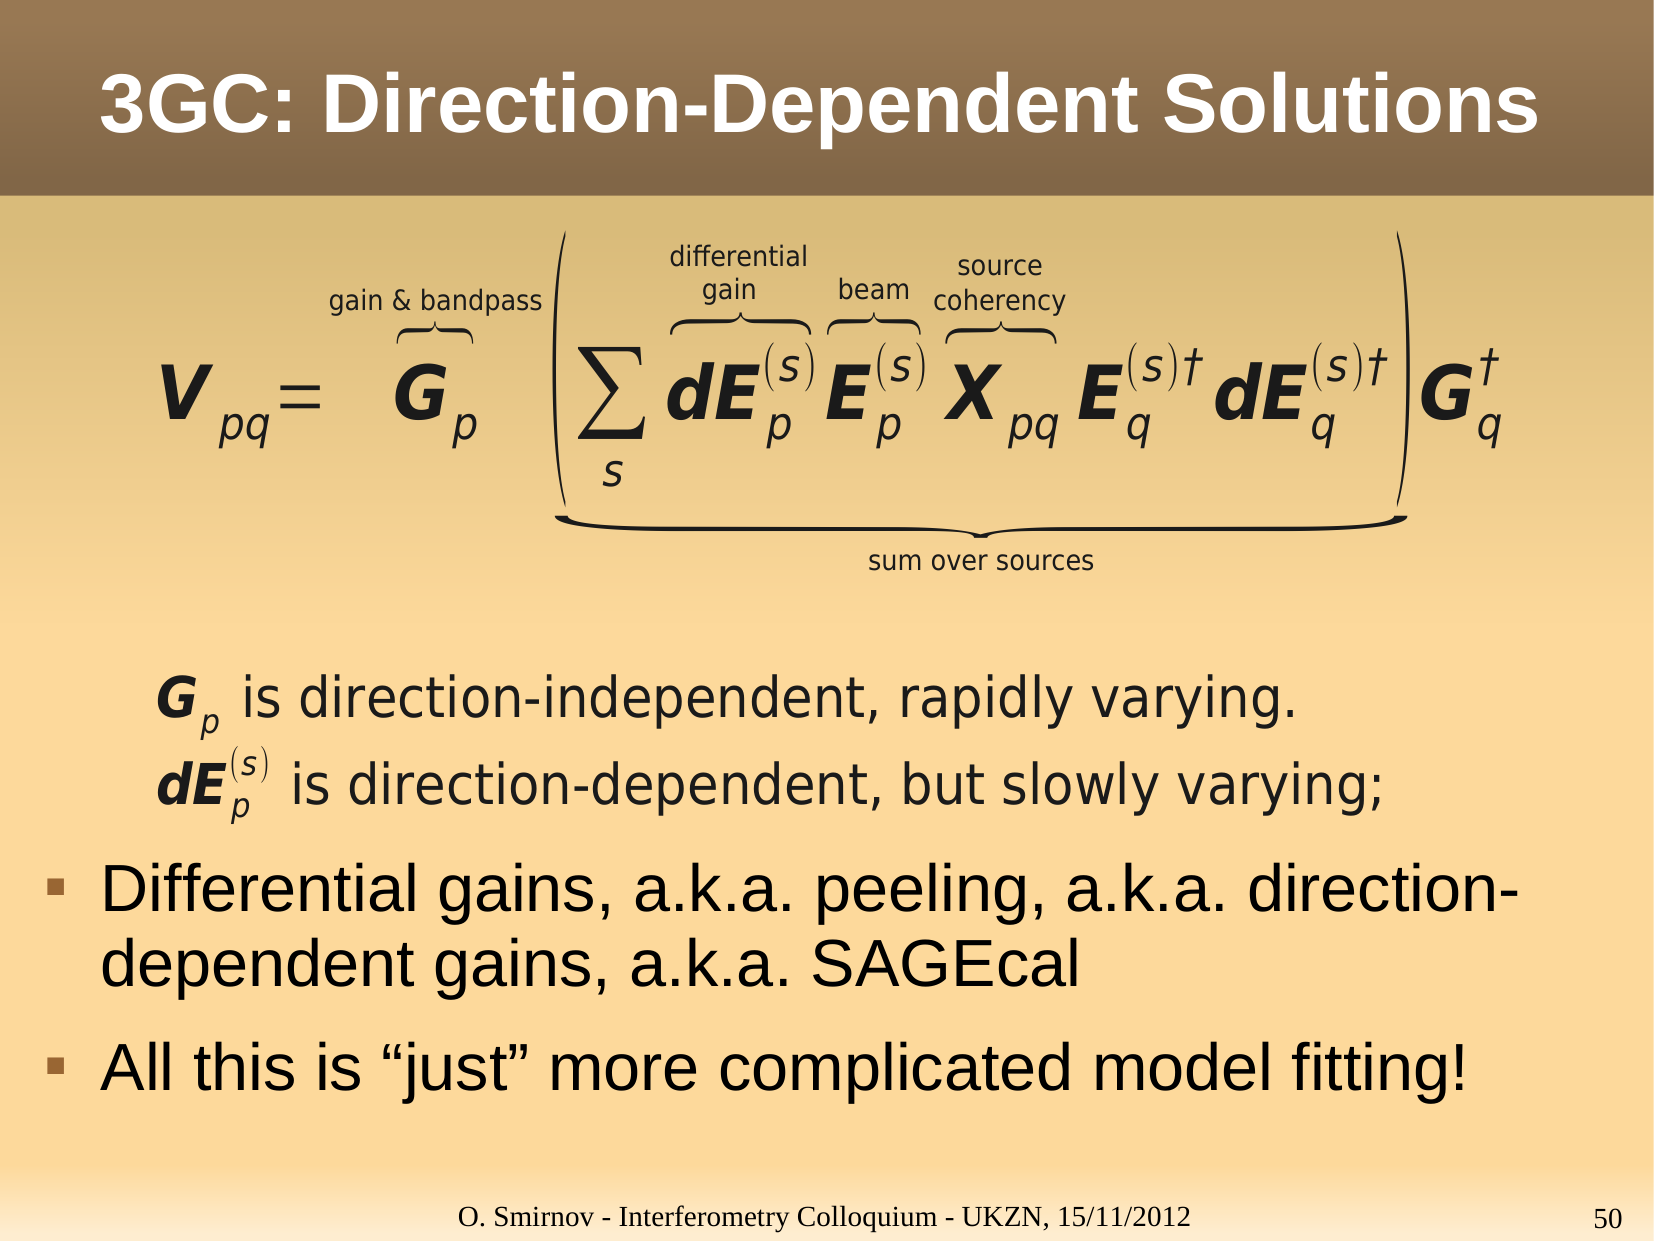

# 3GC: Direction-Dependent Solutions
Differential gains, a.k.a. peeling, a.k.a. direction-dependent gains, a.k.a. SAGEcal
All this is “just” more complicated model fitting!
O. Smirnov - Interferometry Colloquium - UKZN, 15/11/2012
50